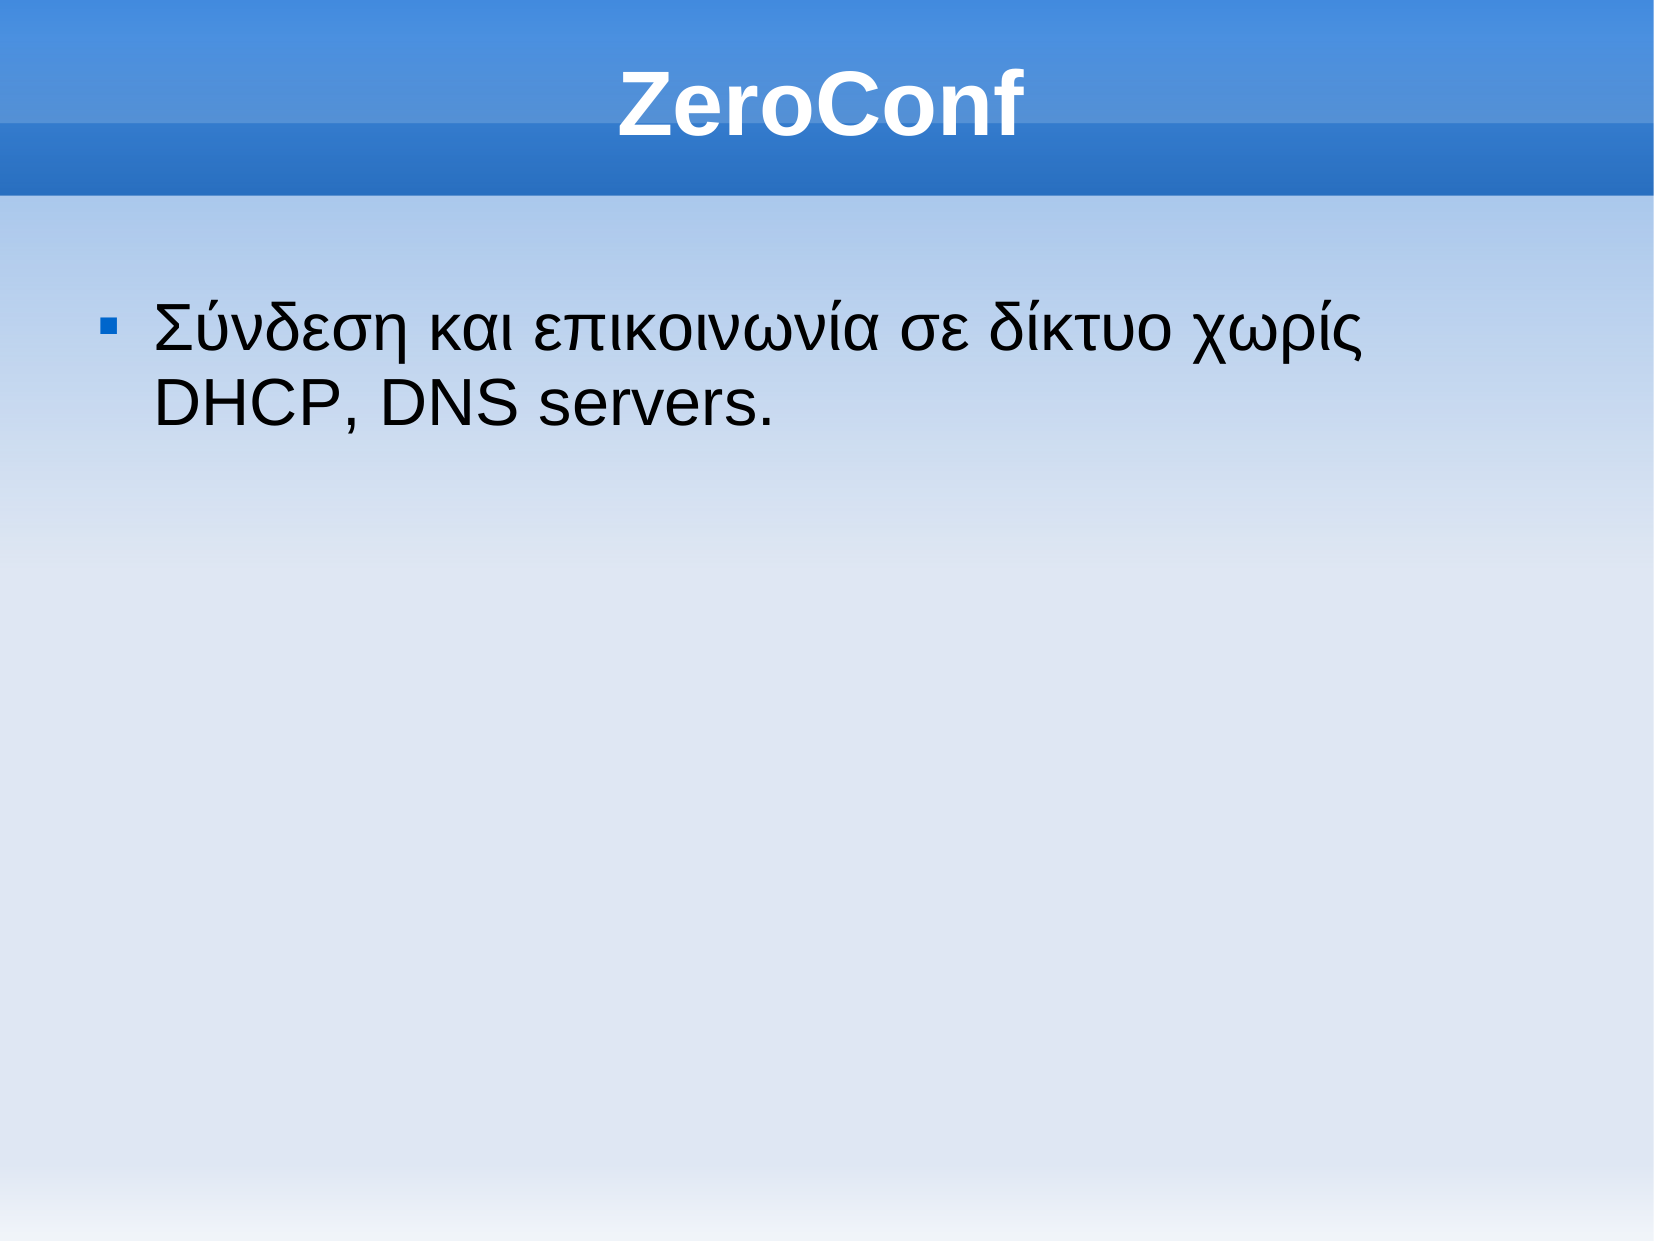

# ZeroConf
Σύνδεση και επικοινωνία σε δίκτυο χωρίς DHCP, DNS servers.